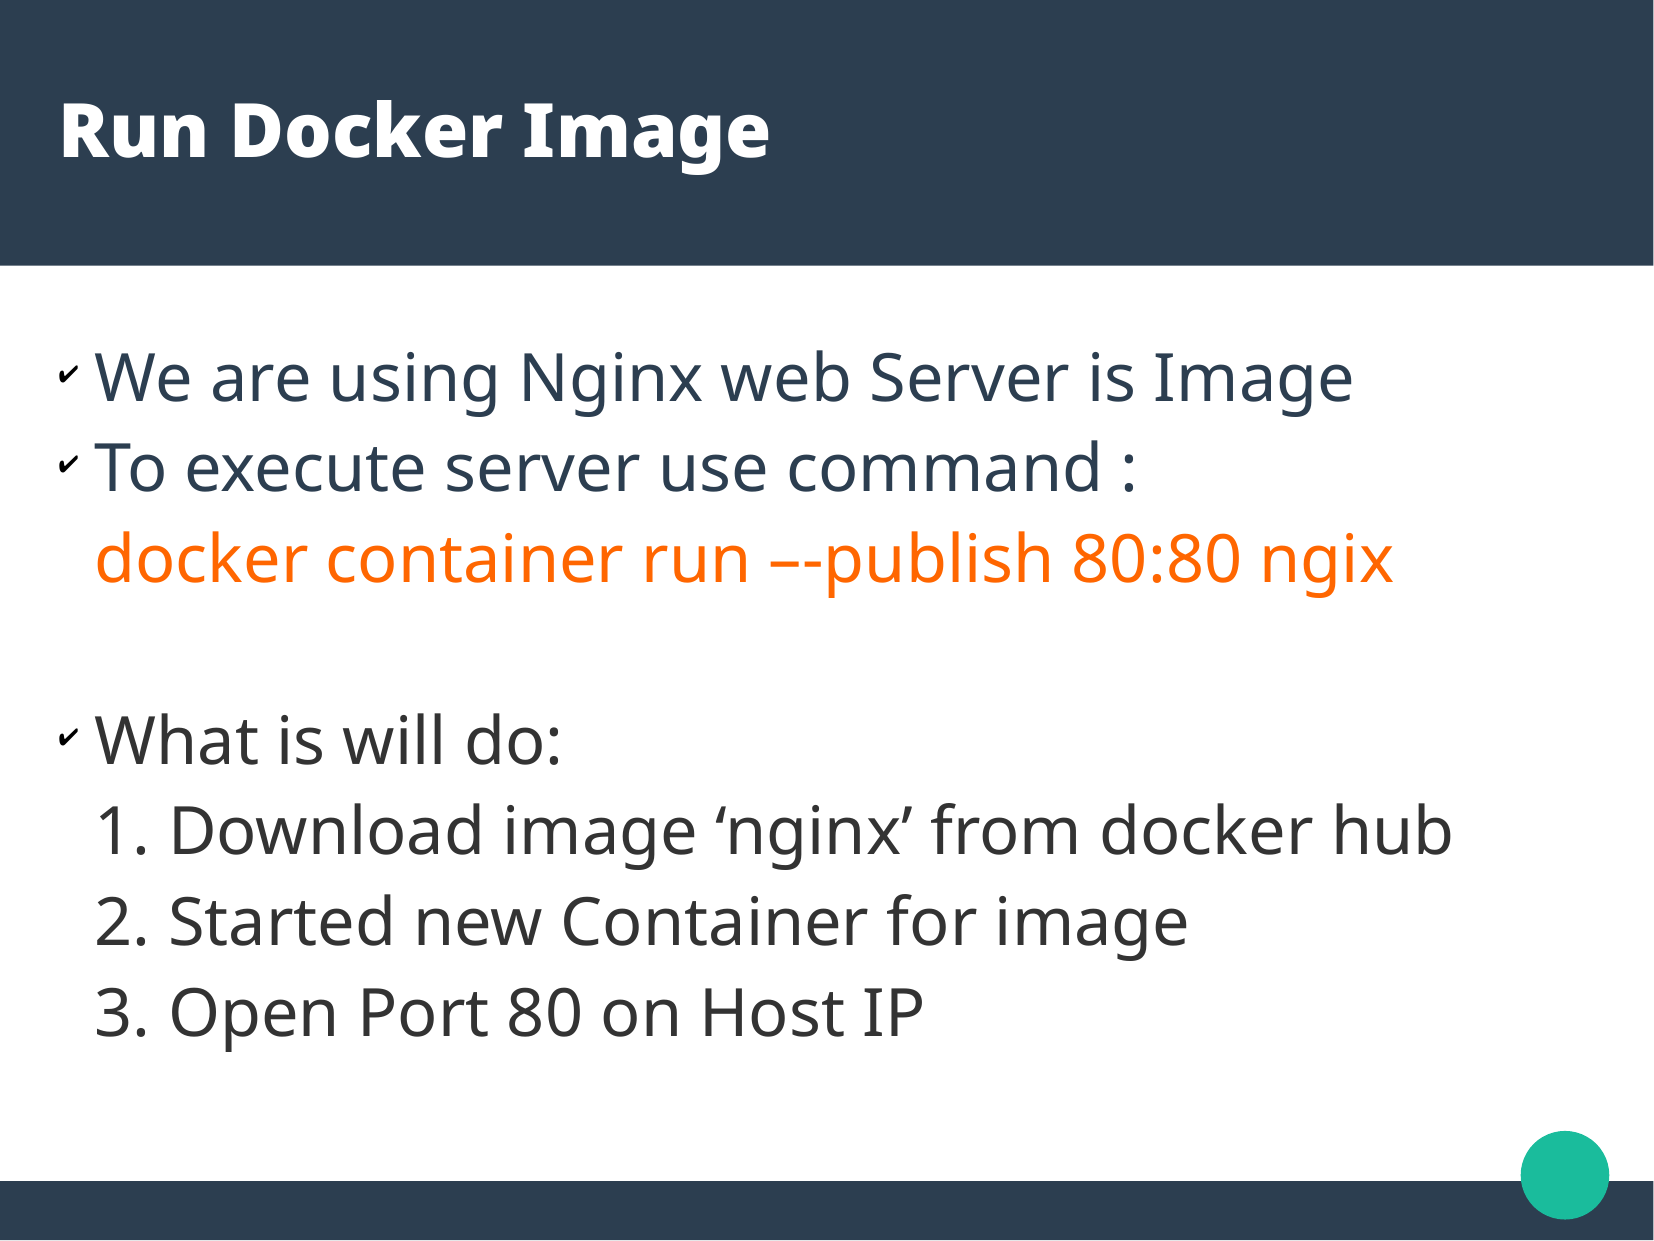

# Run Docker Image
We are using Nginx web Server is Image
To execute server use command :
docker container run –-publish 80:80 ngix
What is will do:
1. Download image ‘nginx’ from docker hub
2. Started new Container for image
3. Open Port 80 on Host IP